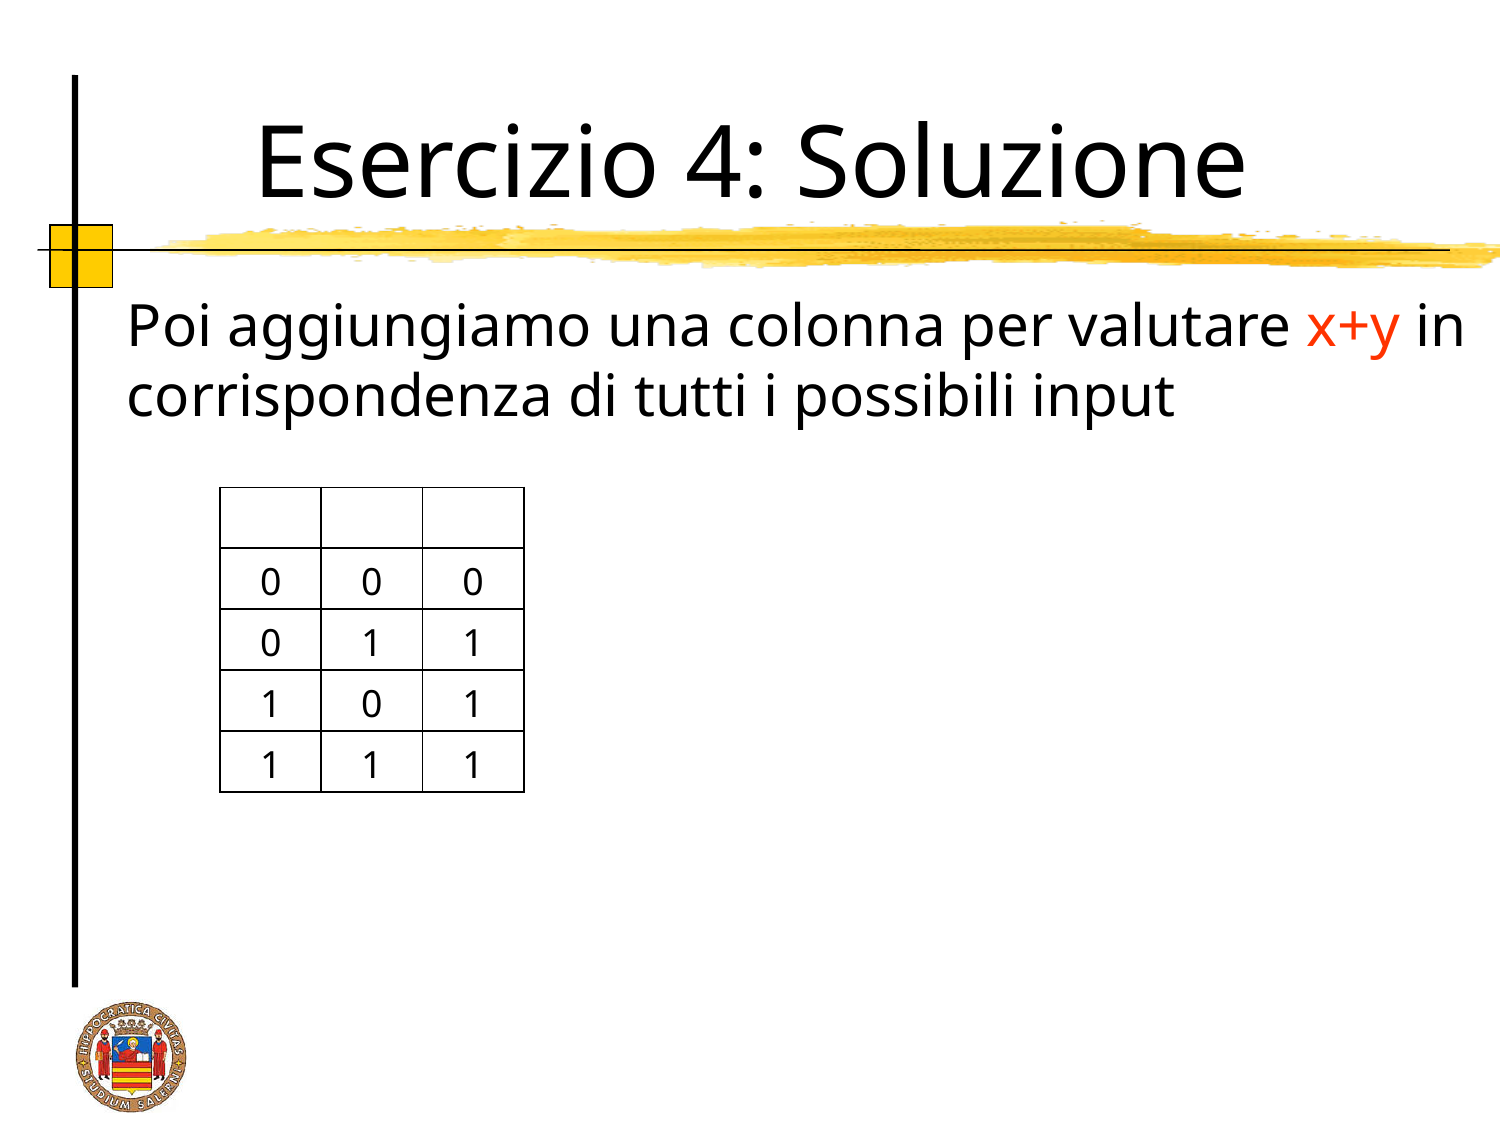

# Esercizio 4: Soluzione
Poi aggiungiamo una colonna per valutare x+y in corrispondenza di tutti i possibili input
| x | y | x+y |
| --- | --- | --- |
| 0 | 0 | 0 |
| 0 | 1 | 1 |
| 1 | 0 | 1 |
| 1 | 1 | 1 |